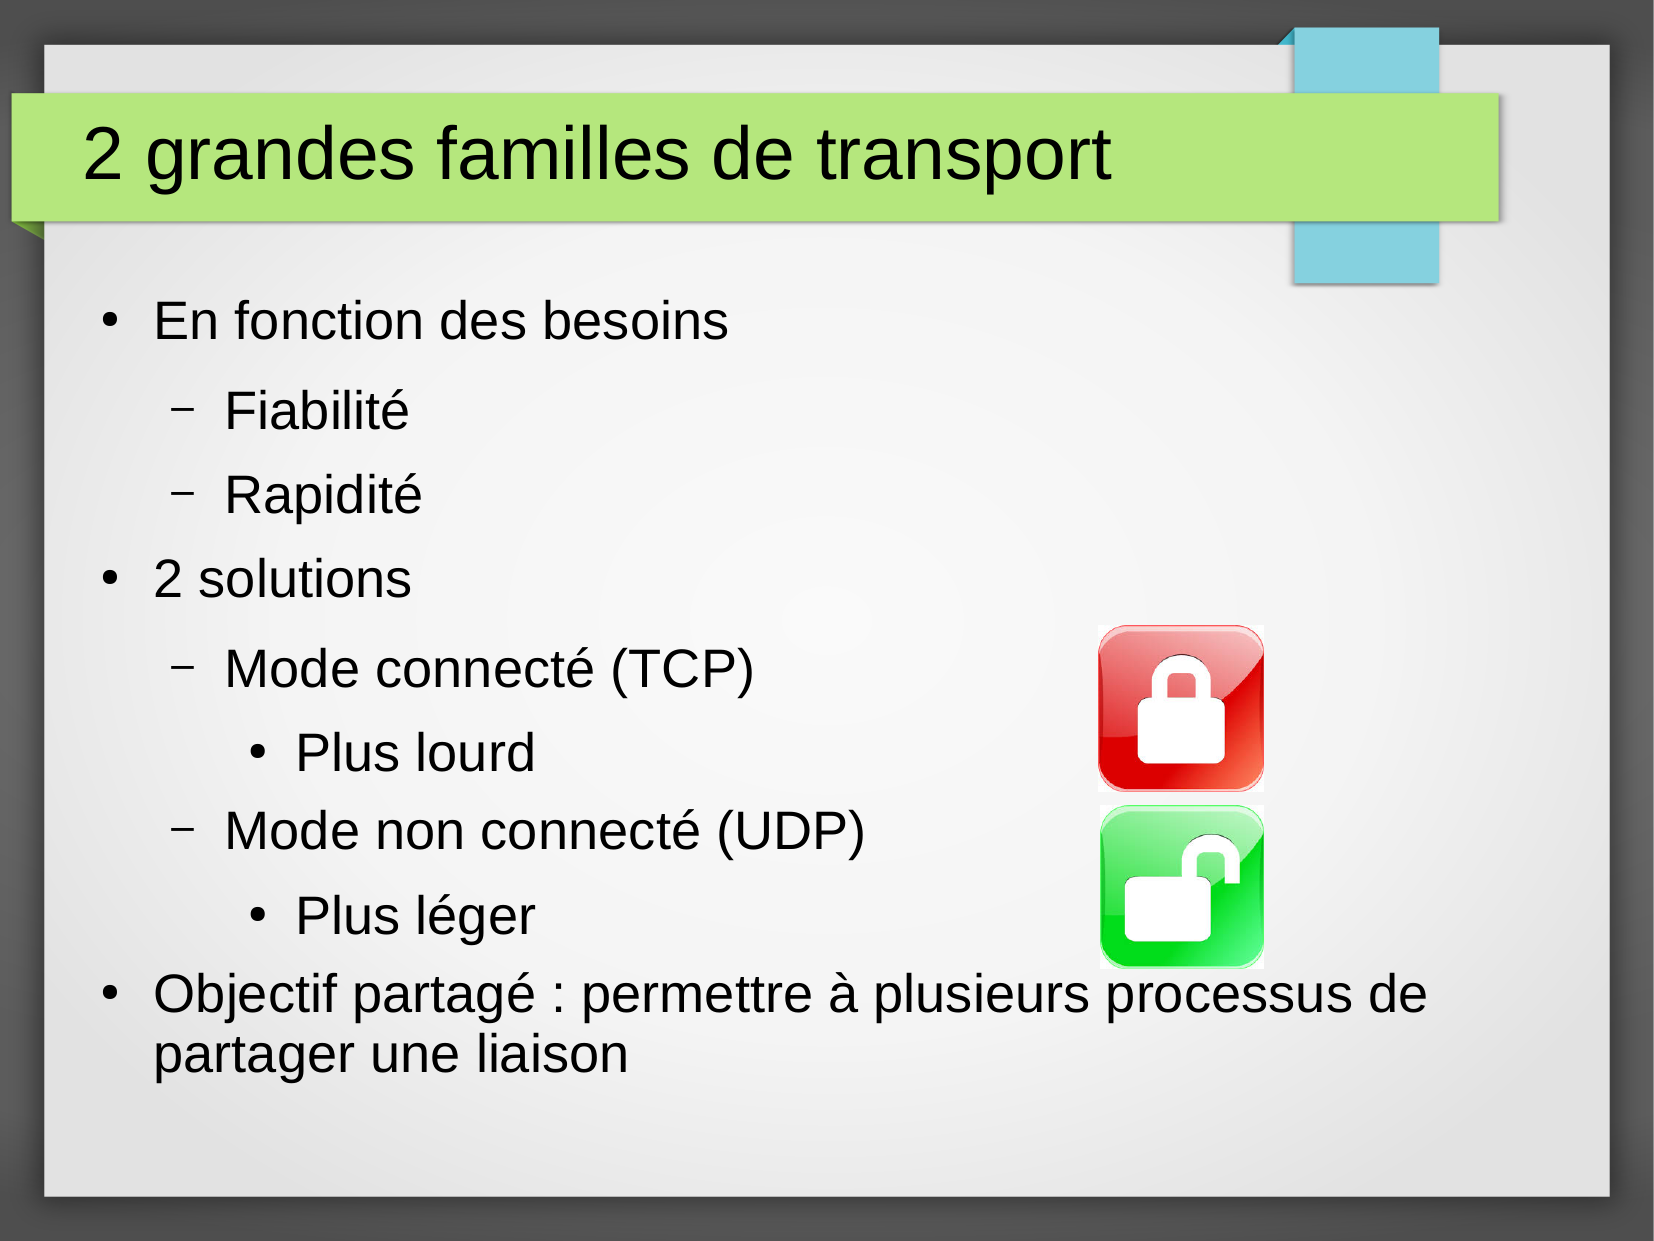

# 2 grandes familles de transport
En fonction des besoins
Fiabilité
Rapidité
2 solutions
Mode connecté (TCP)
Plus lourd
Mode non connecté (UDP)
Plus léger
Objectif partagé : permettre à plusieurs processus de partager une liaison